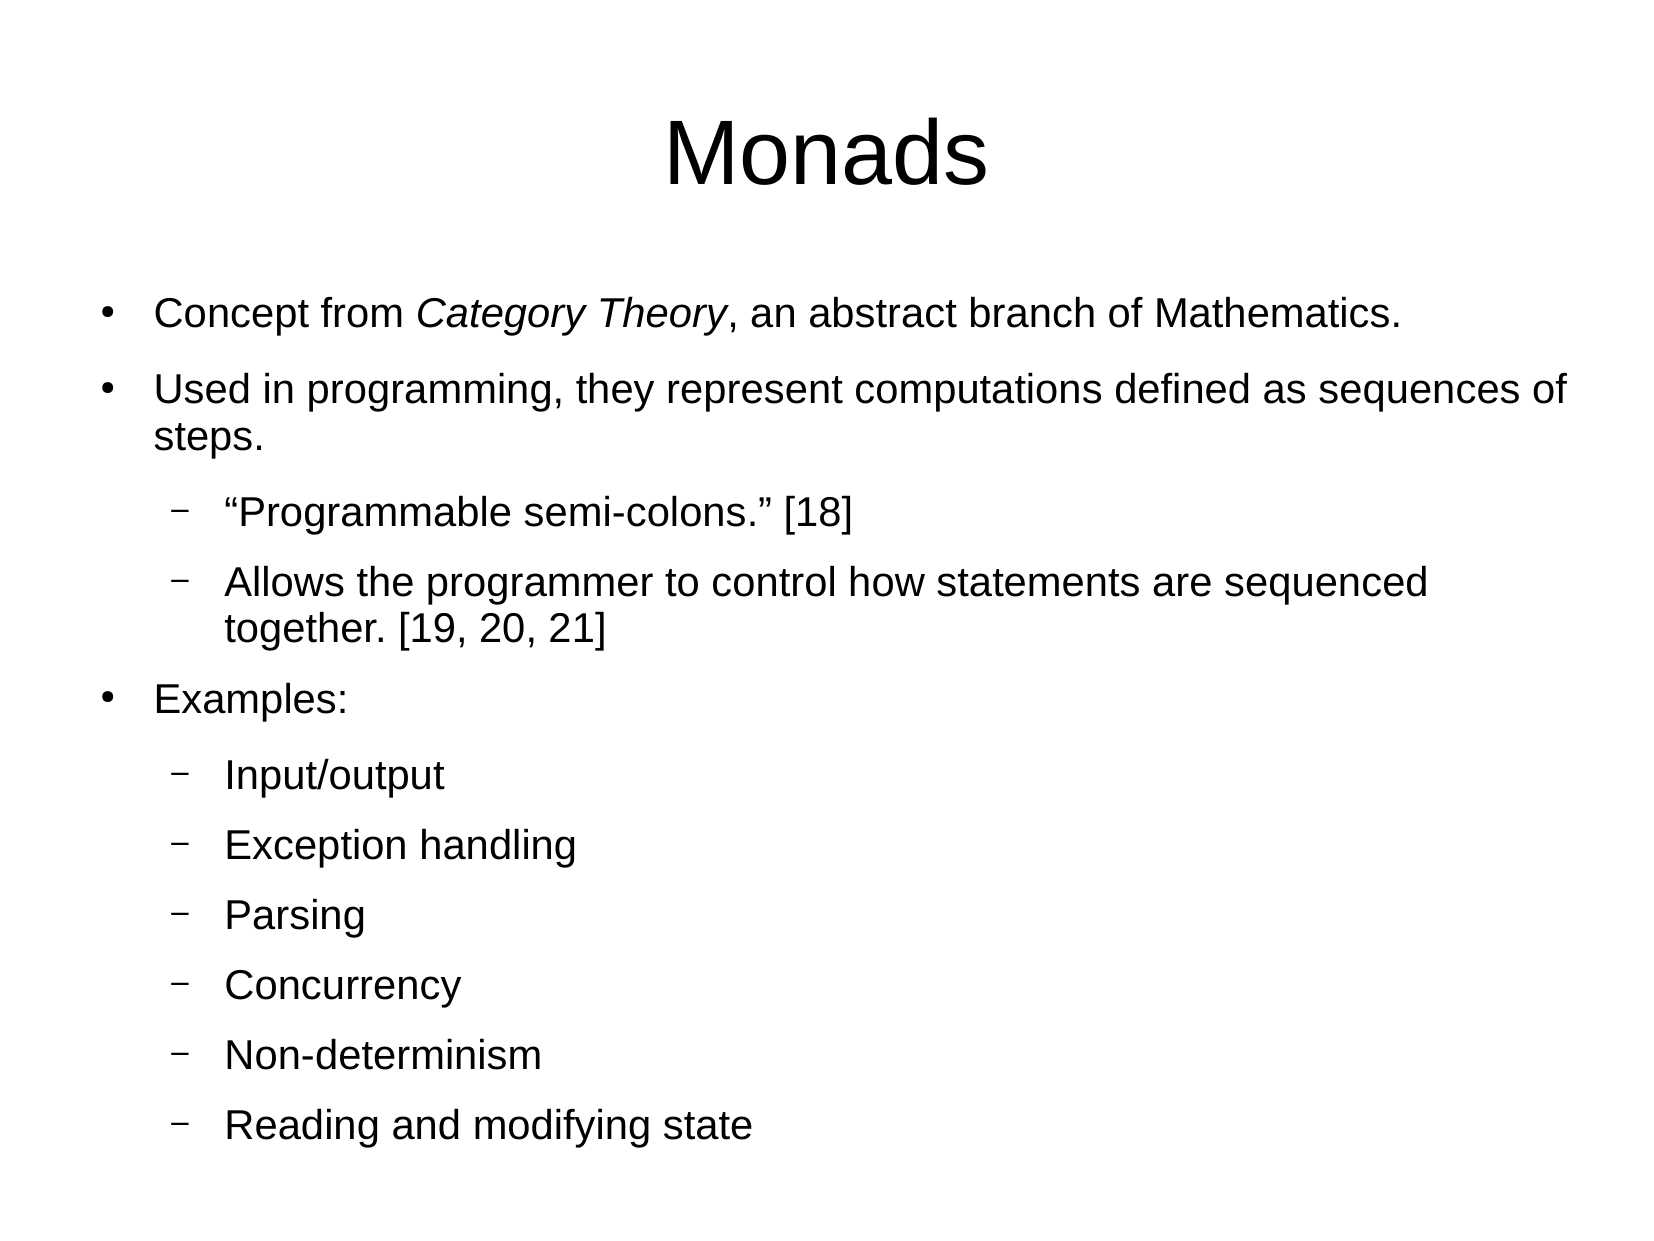

# Monads
Concept from Category Theory, an abstract branch of Mathematics.
Used in programming, they represent computations defined as sequences of steps.
“Programmable semi-colons.” [18]
Allows the programmer to control how statements are sequenced together. [19, 20, 21]
Examples:
Input/output
Exception handling
Parsing
Concurrency
Non-determinism
Reading and modifying state